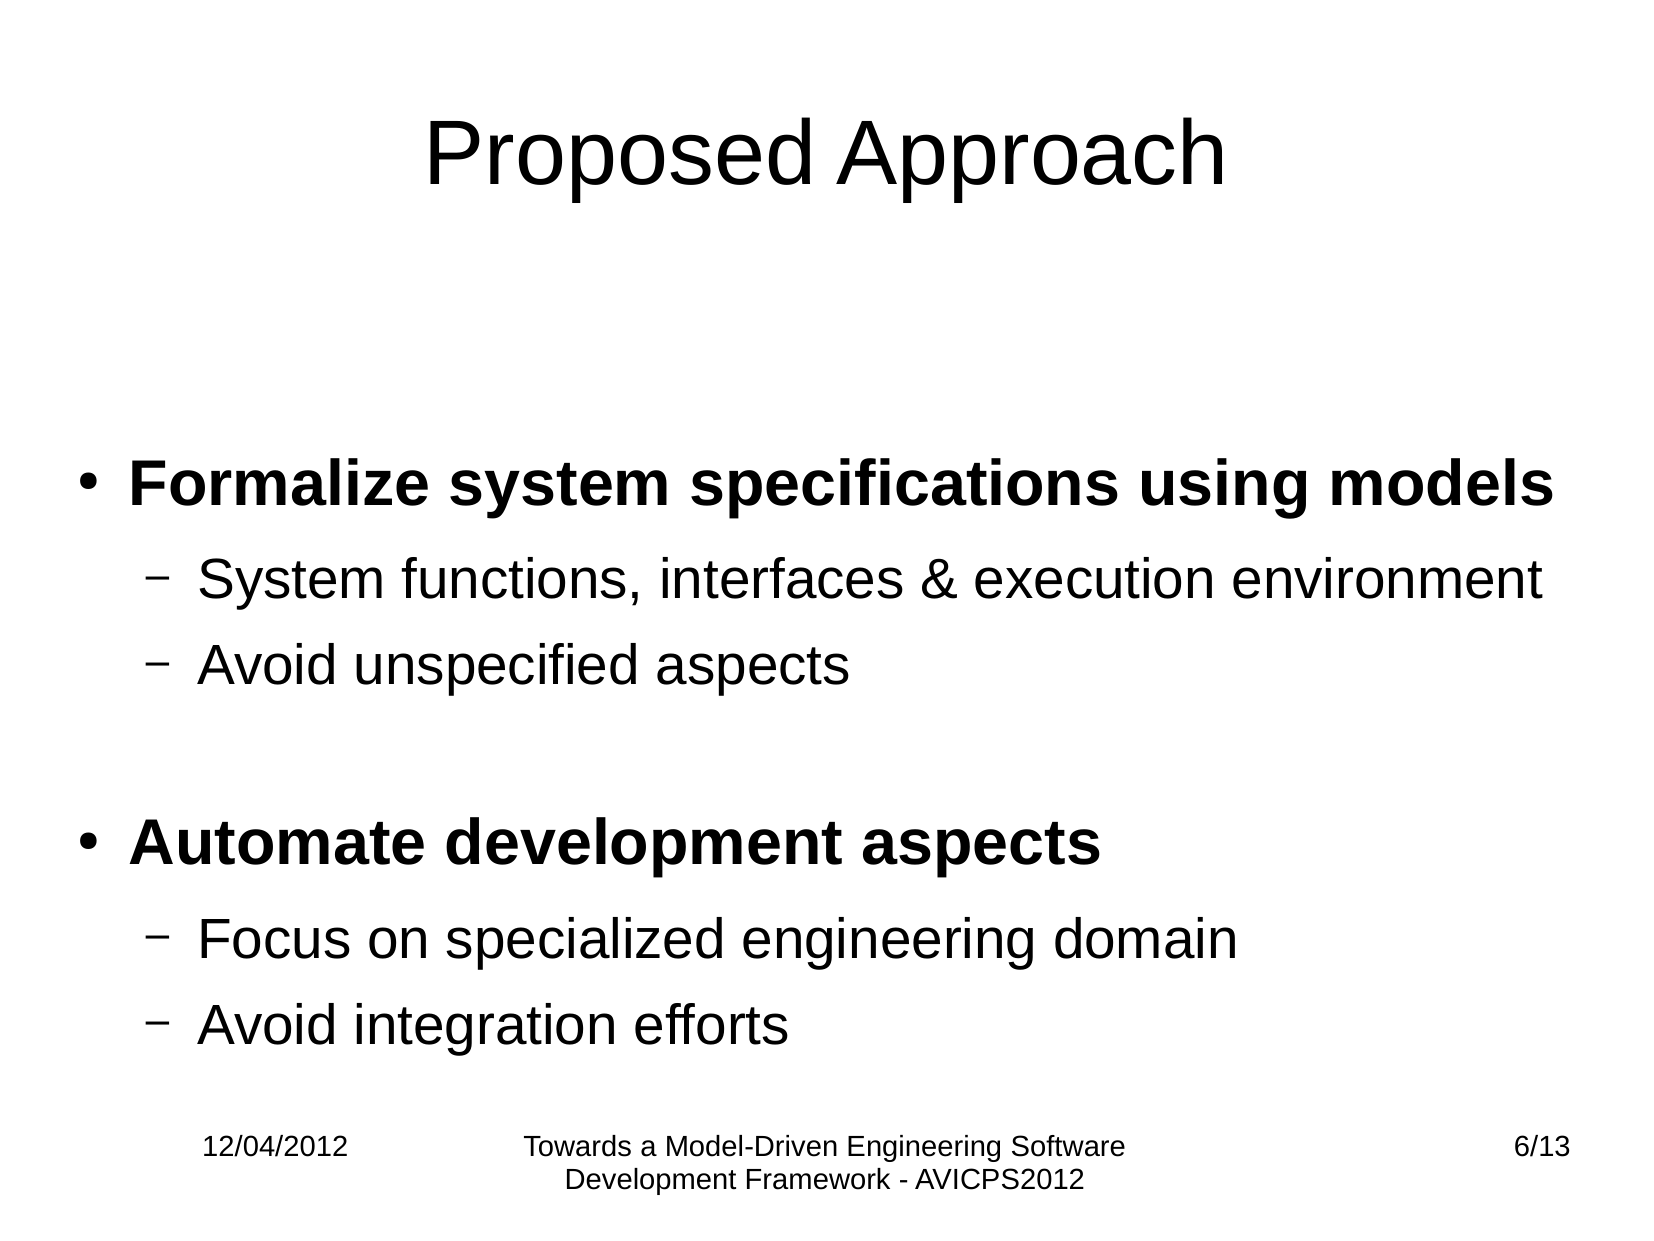

# Proposed Approach
Formalize system specifications using models
System functions, interfaces & execution environment
Avoid unspecified aspects
Automate development aspects
Focus on specialized engineering domain
Avoid integration efforts
6